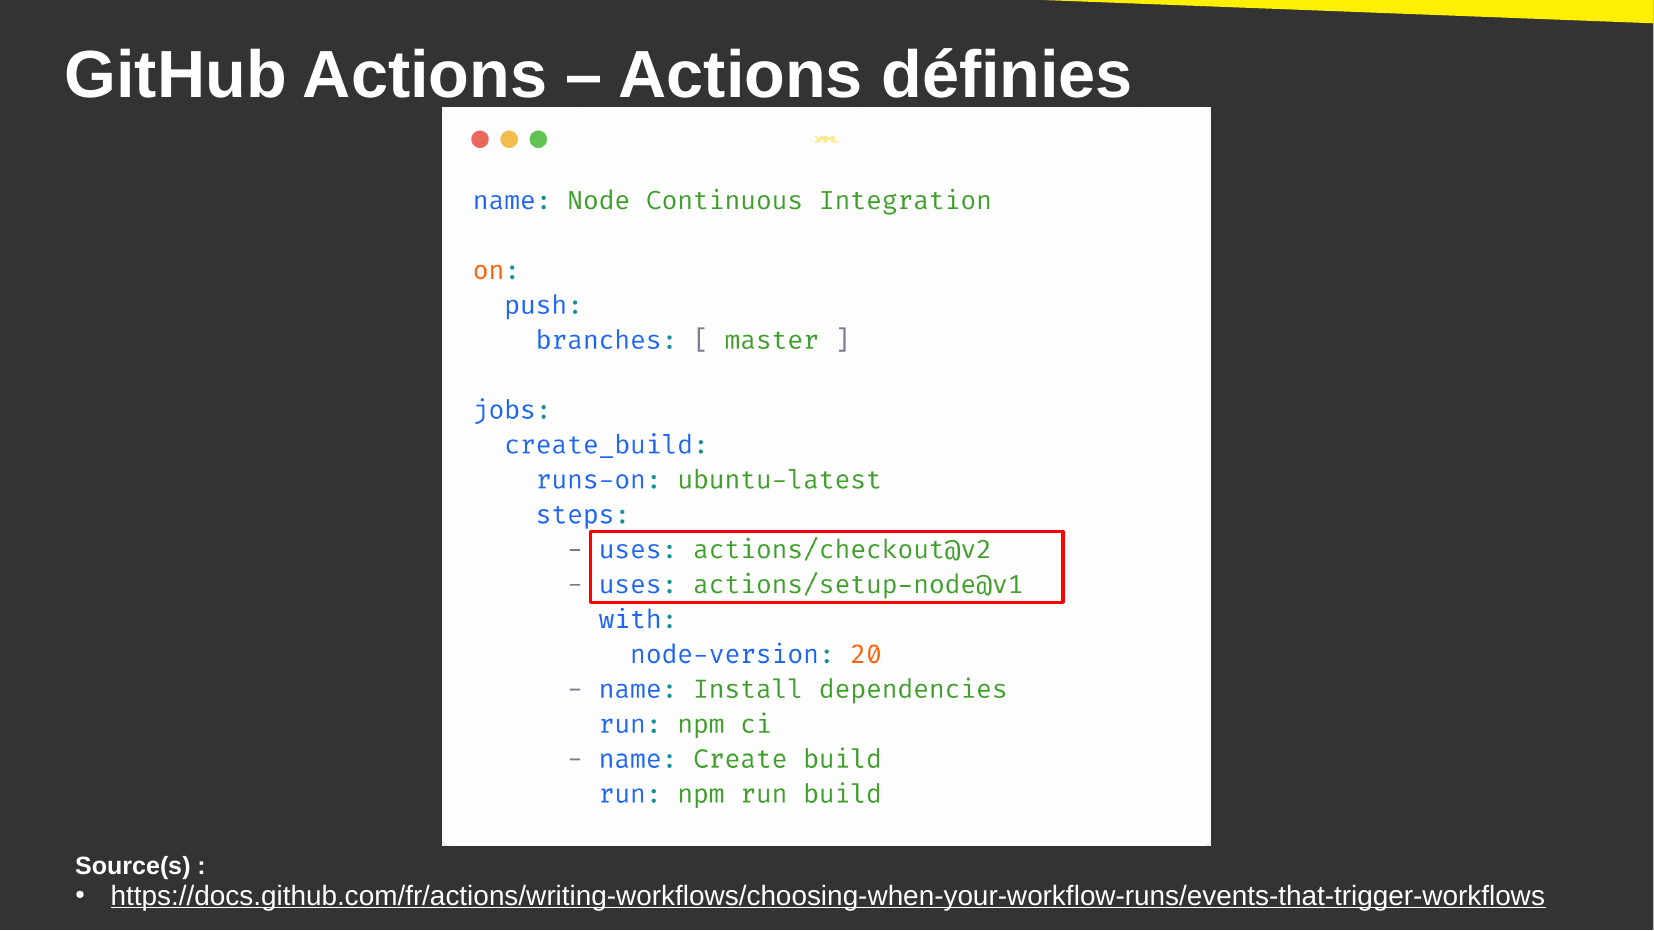

# GitHub Actions – Actions définies
Source(s) :
https://docs.github.com/fr/actions/writing-workflows/choosing-when-your-workflow-runs/events-that-trigger-workflows